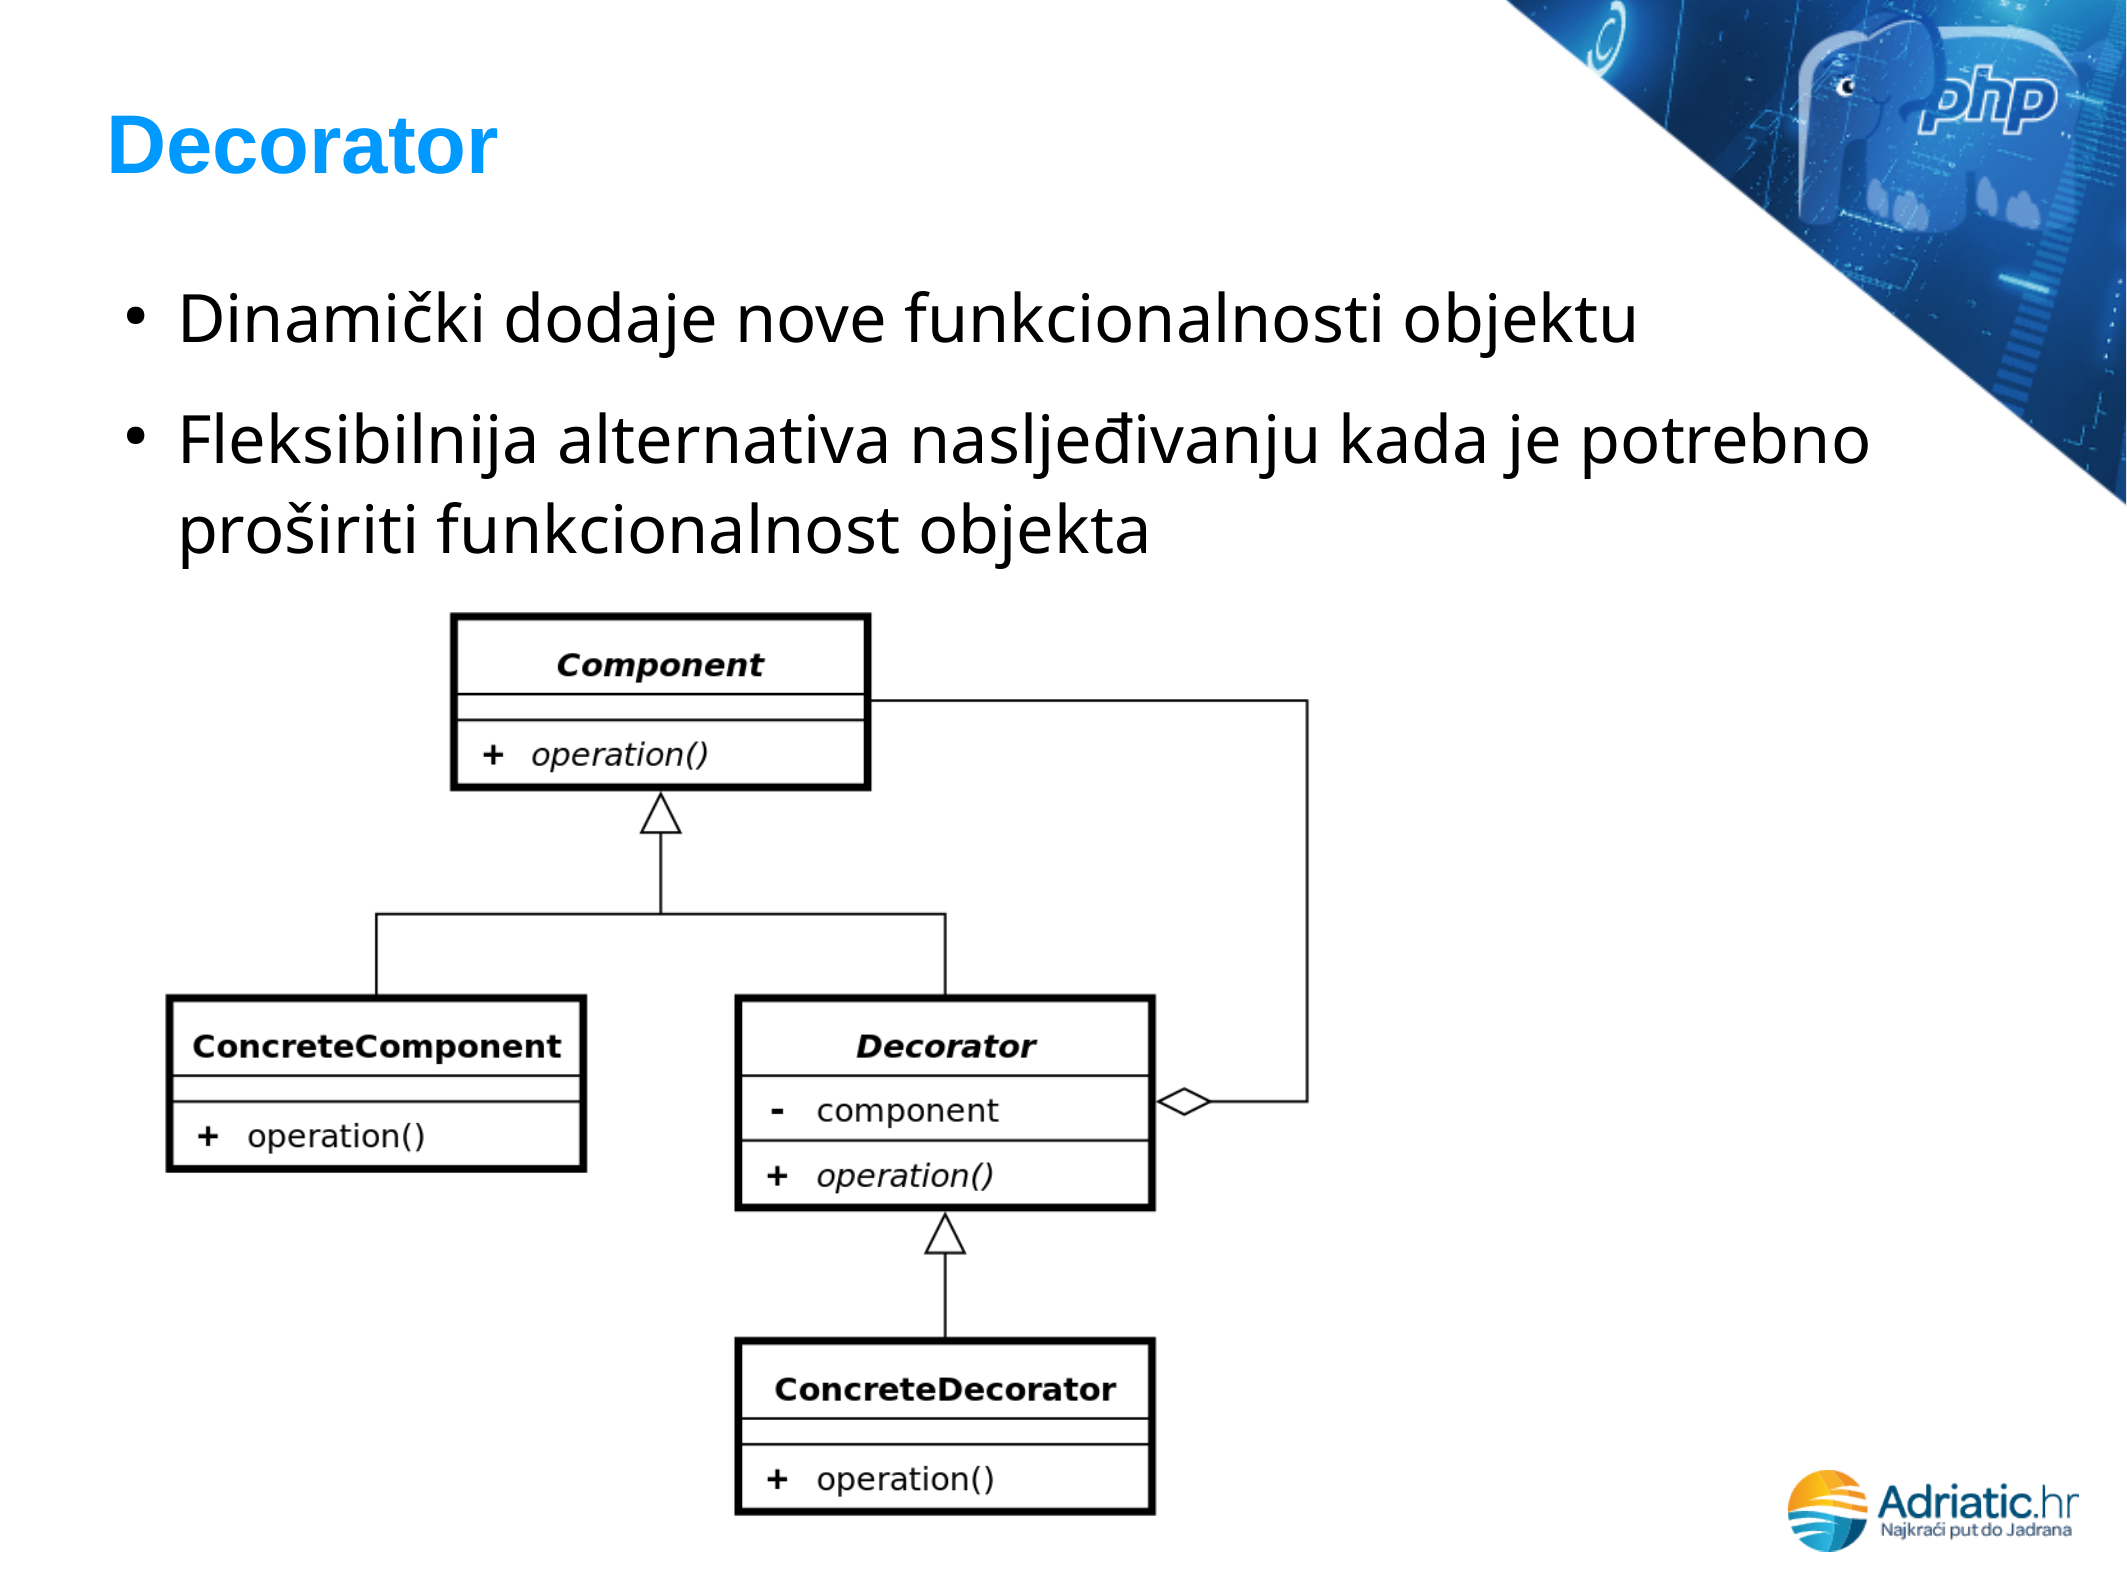

# Decorator
Dinamički dodaje nove funkcionalnosti objektu
Fleksibilnija alternativa nasljeđivanju kada je potrebno proširiti funkcionalnost objekta